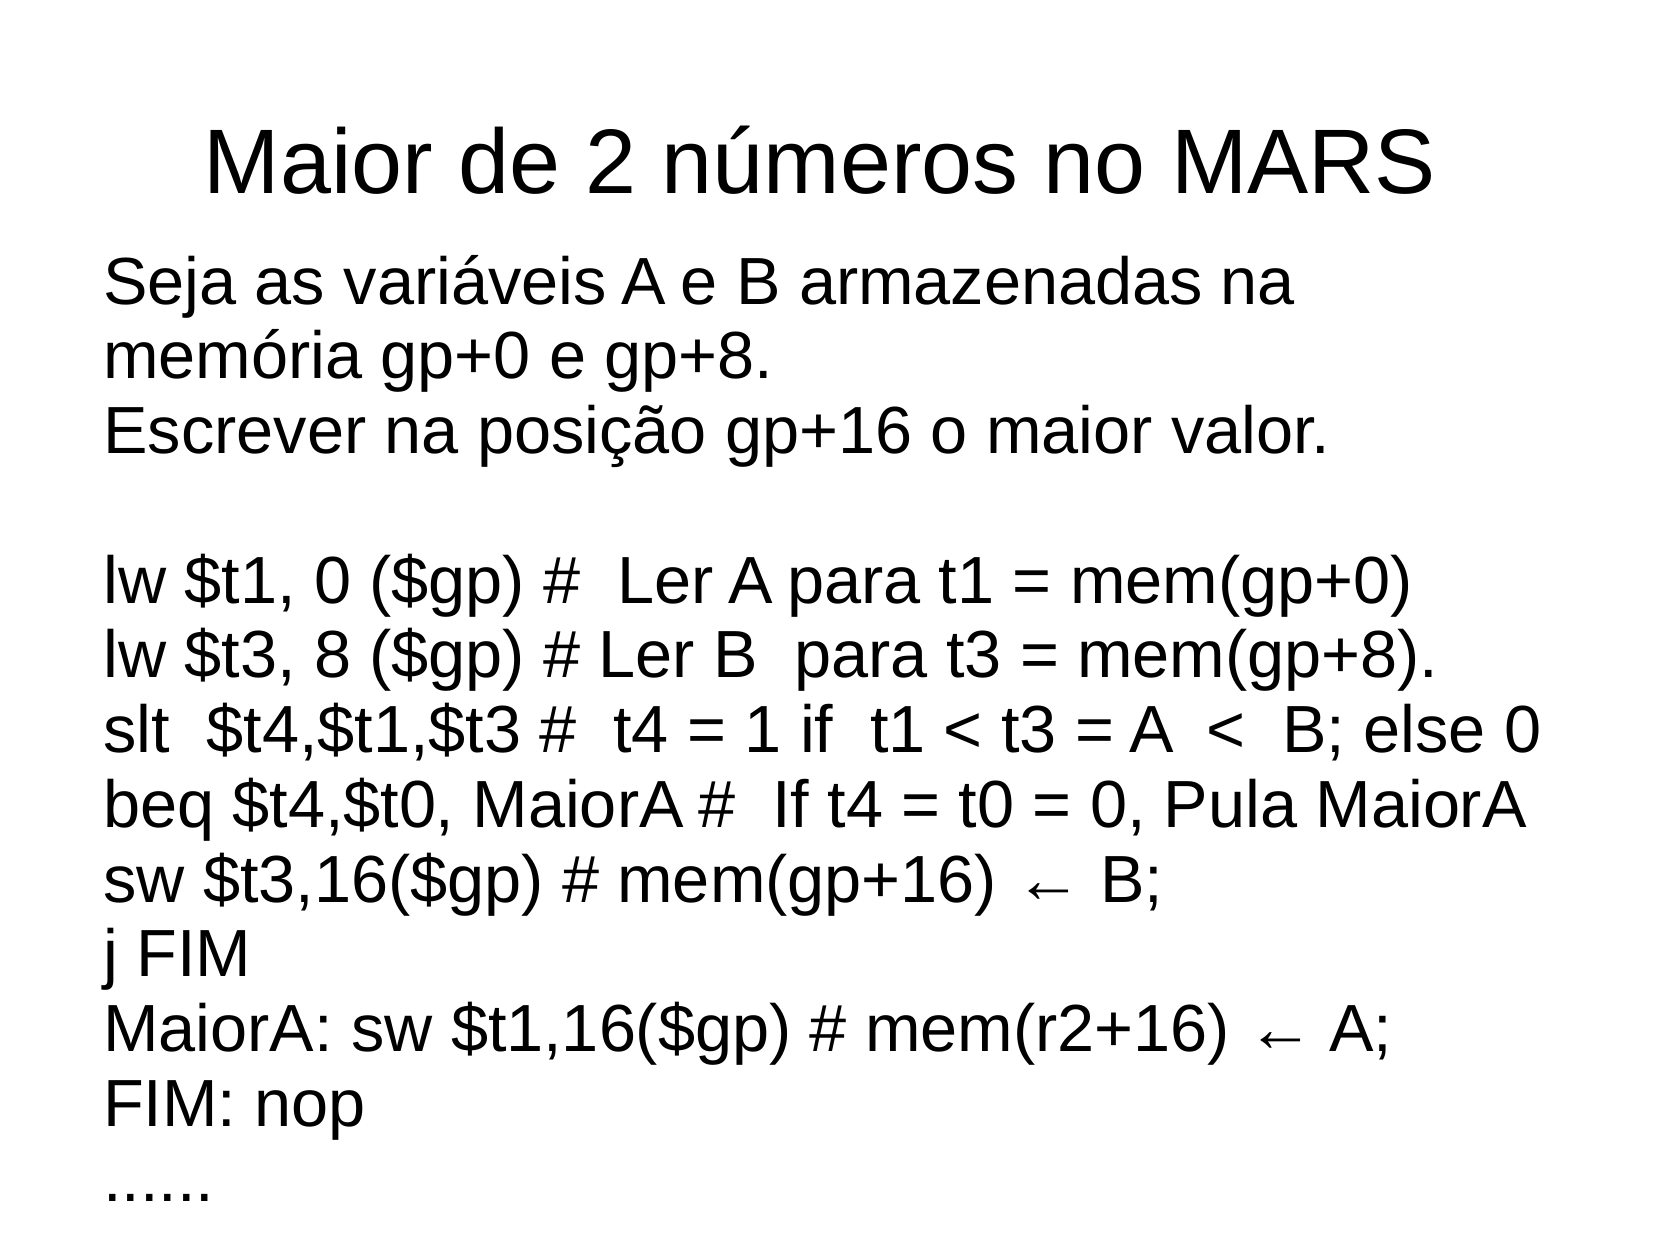

# Maior de 2 números no MARS
Seja as variáveis A e B armazenadas na
memória gp+0 e gp+8.
Escrever na posição gp+16 o maior valor.
lw $t1, 0 ($gp) # Ler A para t1 = mem(gp+0)
lw $t3, 8 ($gp) # Ler B para t3 = mem(gp+8).
slt $t4,$t1,$t3 # t4 = 1 if t1 < t3 = A < B; else 0
beq $t4,$t0, MaiorA # If t4 = t0 = 0, Pula MaiorA
sw $t3,16($gp) # mem(gp+16) ← B;
j FIM
MaiorA: sw $t1,16($gp) # mem(r2+16) ← A;
FIM: nop
......